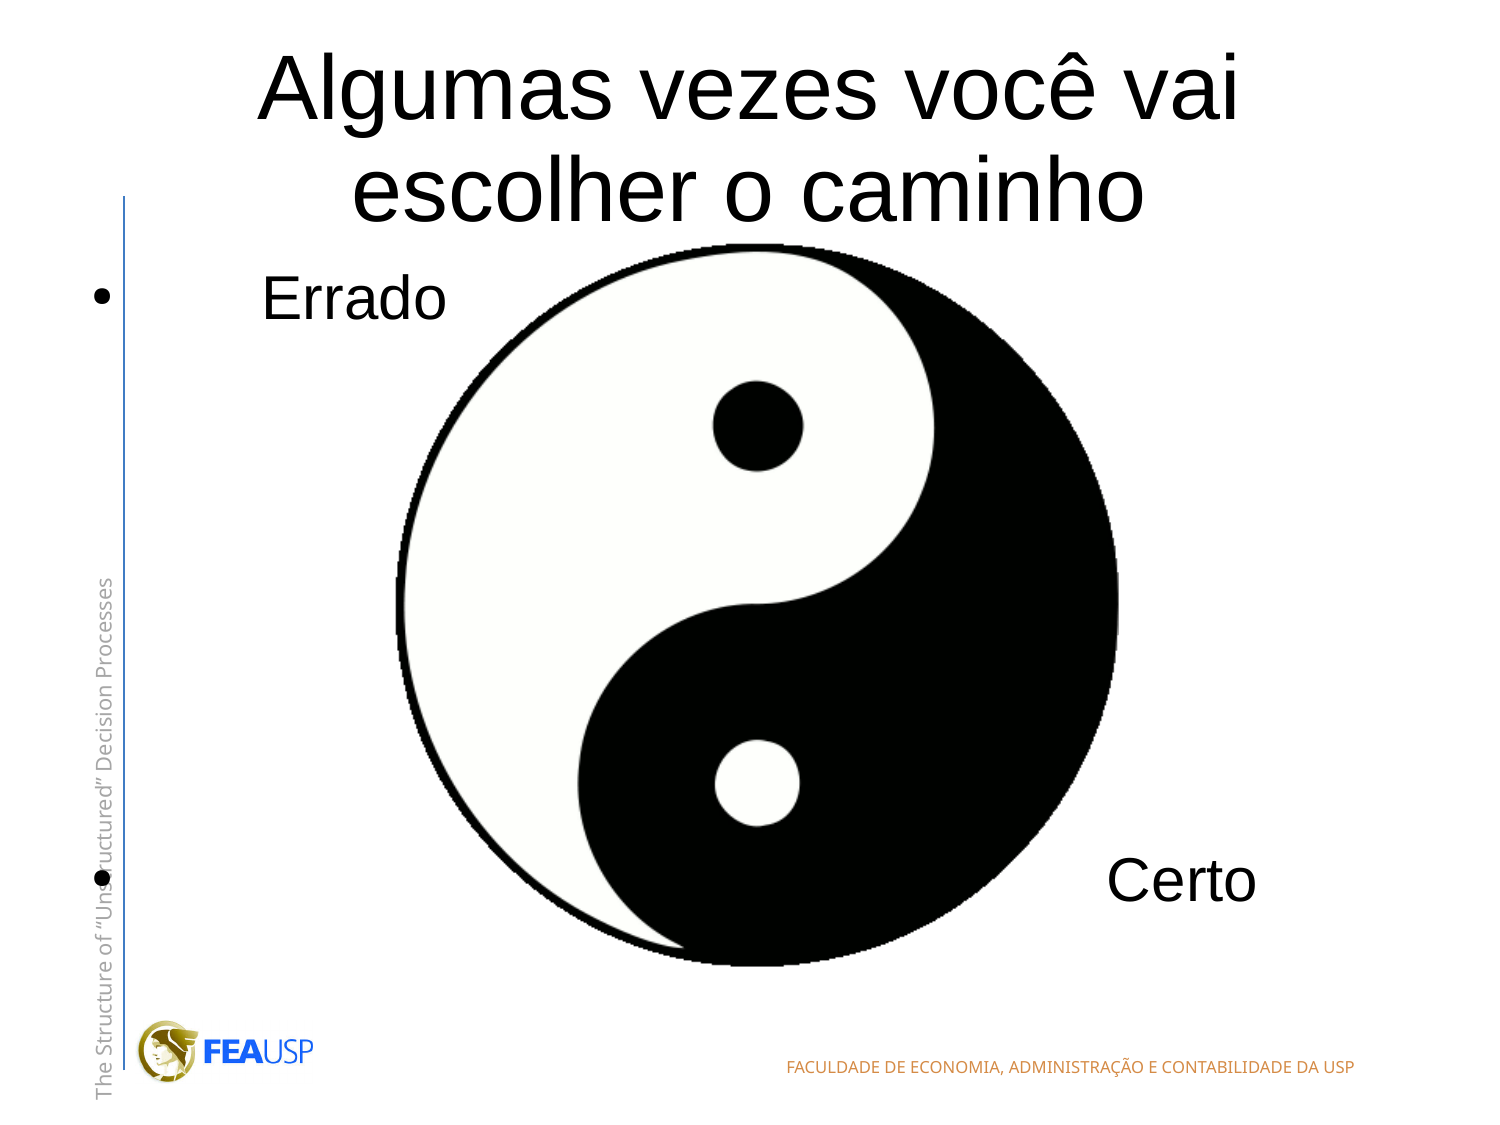

# Algumas vezes você vai escolher o caminho
 Errado
 Certo